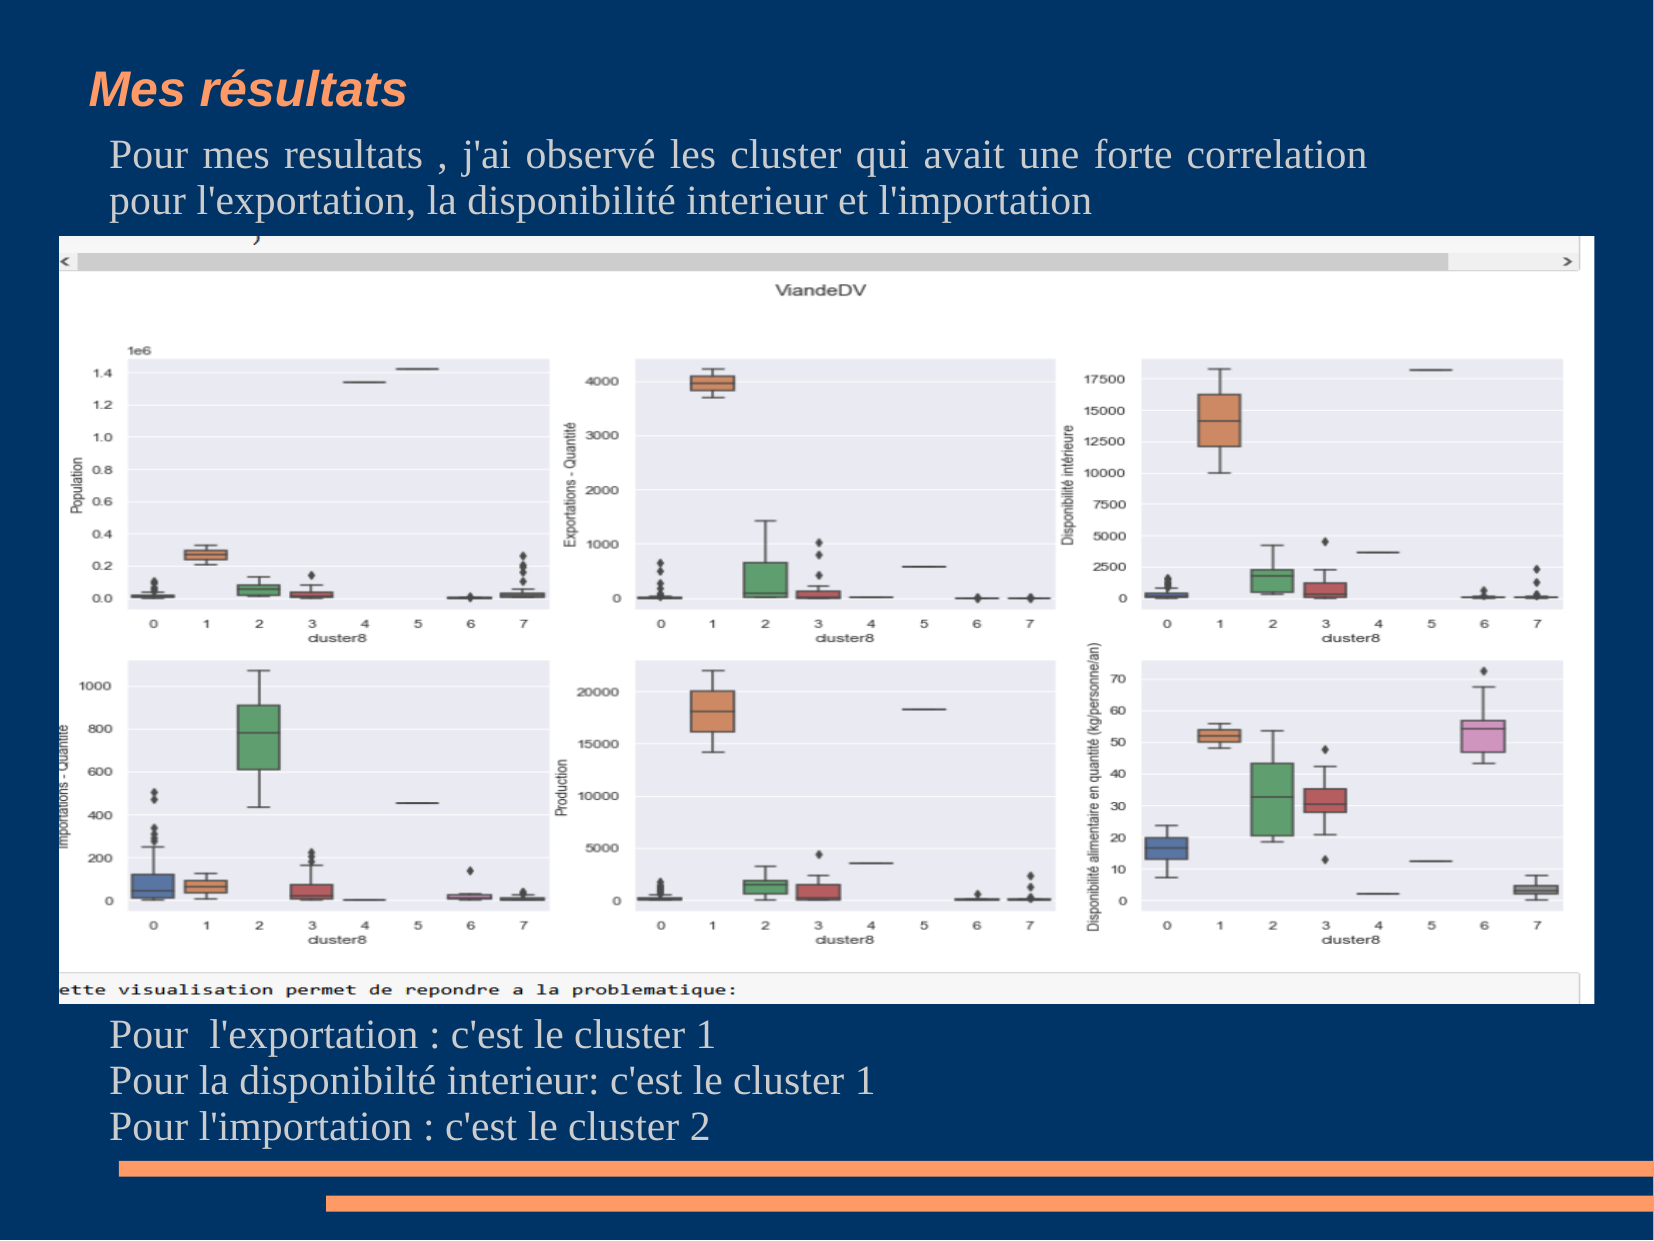

# Mes résultats
	Pour mes resultats , j'ai observé les cluster qui avait une forte correlation 			pour l'exportation, la disponibilité interieur et l'importation
	Pour l'exportation : c'est le cluster 1
	Pour la disponibilté interieur: c'est le cluster 1
	Pour l'importation : c'est le cluster 2